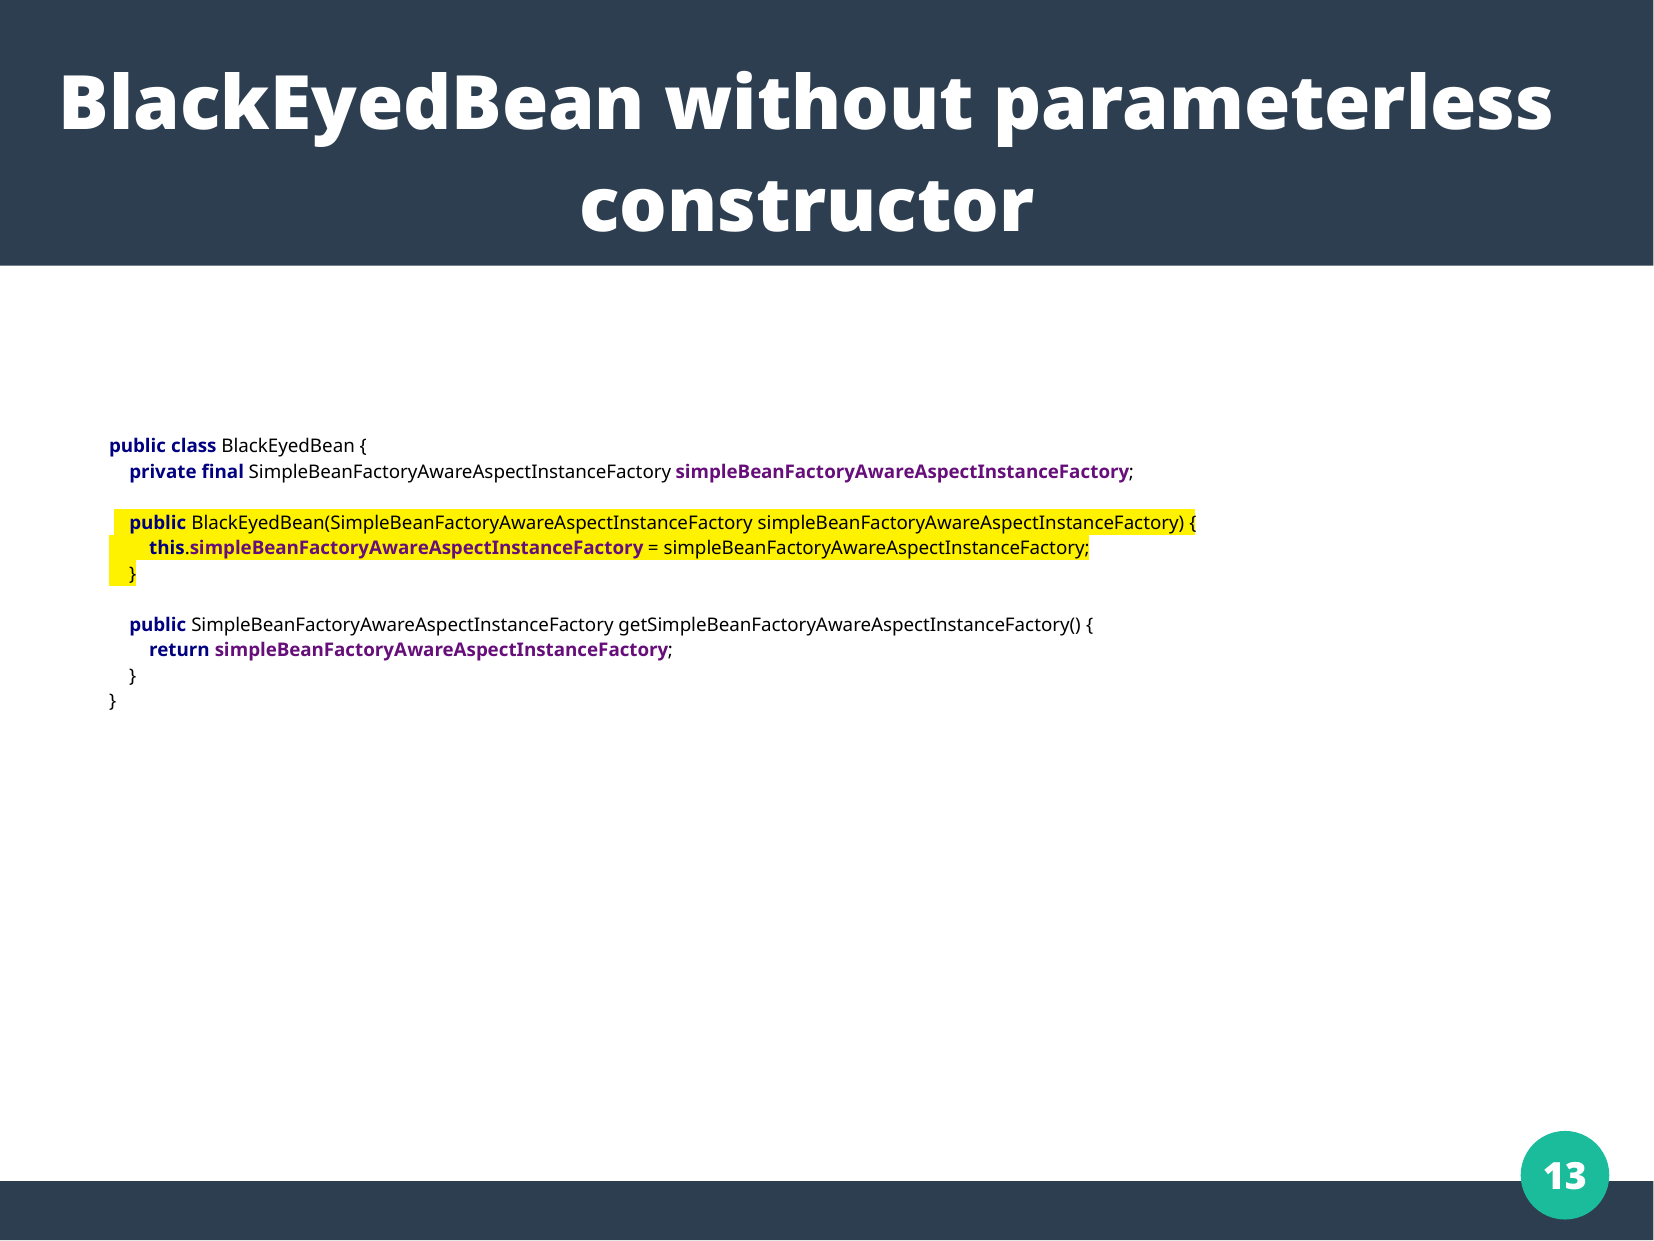

# BlackEyedBean without parameterless constructor
public class BlackEyedBean {
 private final SimpleBeanFactoryAwareAspectInstanceFactory simpleBeanFactoryAwareAspectInstanceFactory;
 public BlackEyedBean(SimpleBeanFactoryAwareAspectInstanceFactory simpleBeanFactoryAwareAspectInstanceFactory) {
 this.simpleBeanFactoryAwareAspectInstanceFactory = simpleBeanFactoryAwareAspectInstanceFactory;
 }
 public SimpleBeanFactoryAwareAspectInstanceFactory getSimpleBeanFactoryAwareAspectInstanceFactory() {
 return simpleBeanFactoryAwareAspectInstanceFactory;
 }
}
13